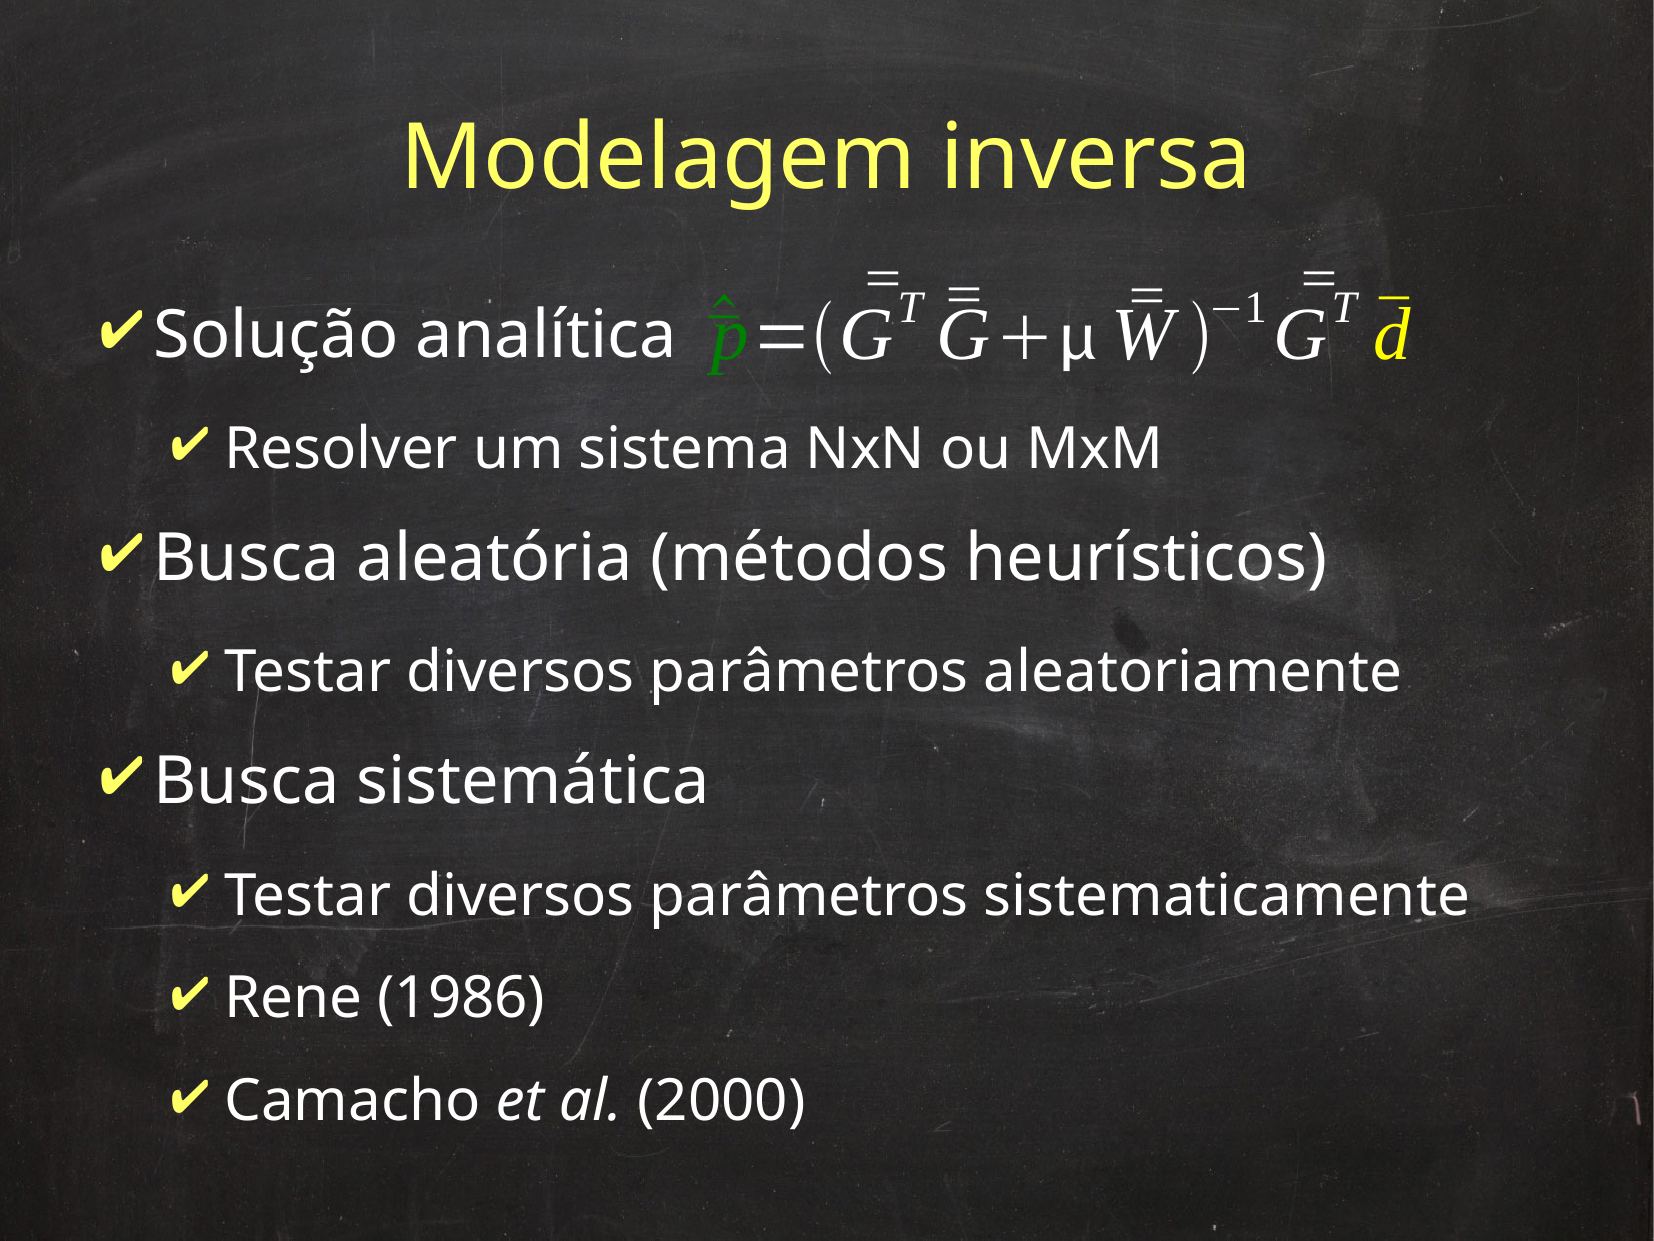

# Modelagem inversa
Solução analítica
Resolver um sistema NxN ou MxM
Busca aleatória (métodos heurísticos)
Testar diversos parâmetros aleatoriamente
Busca sistemática
Testar diversos parâmetros sistematicamente
Rene (1986)
Camacho et al. (2000)